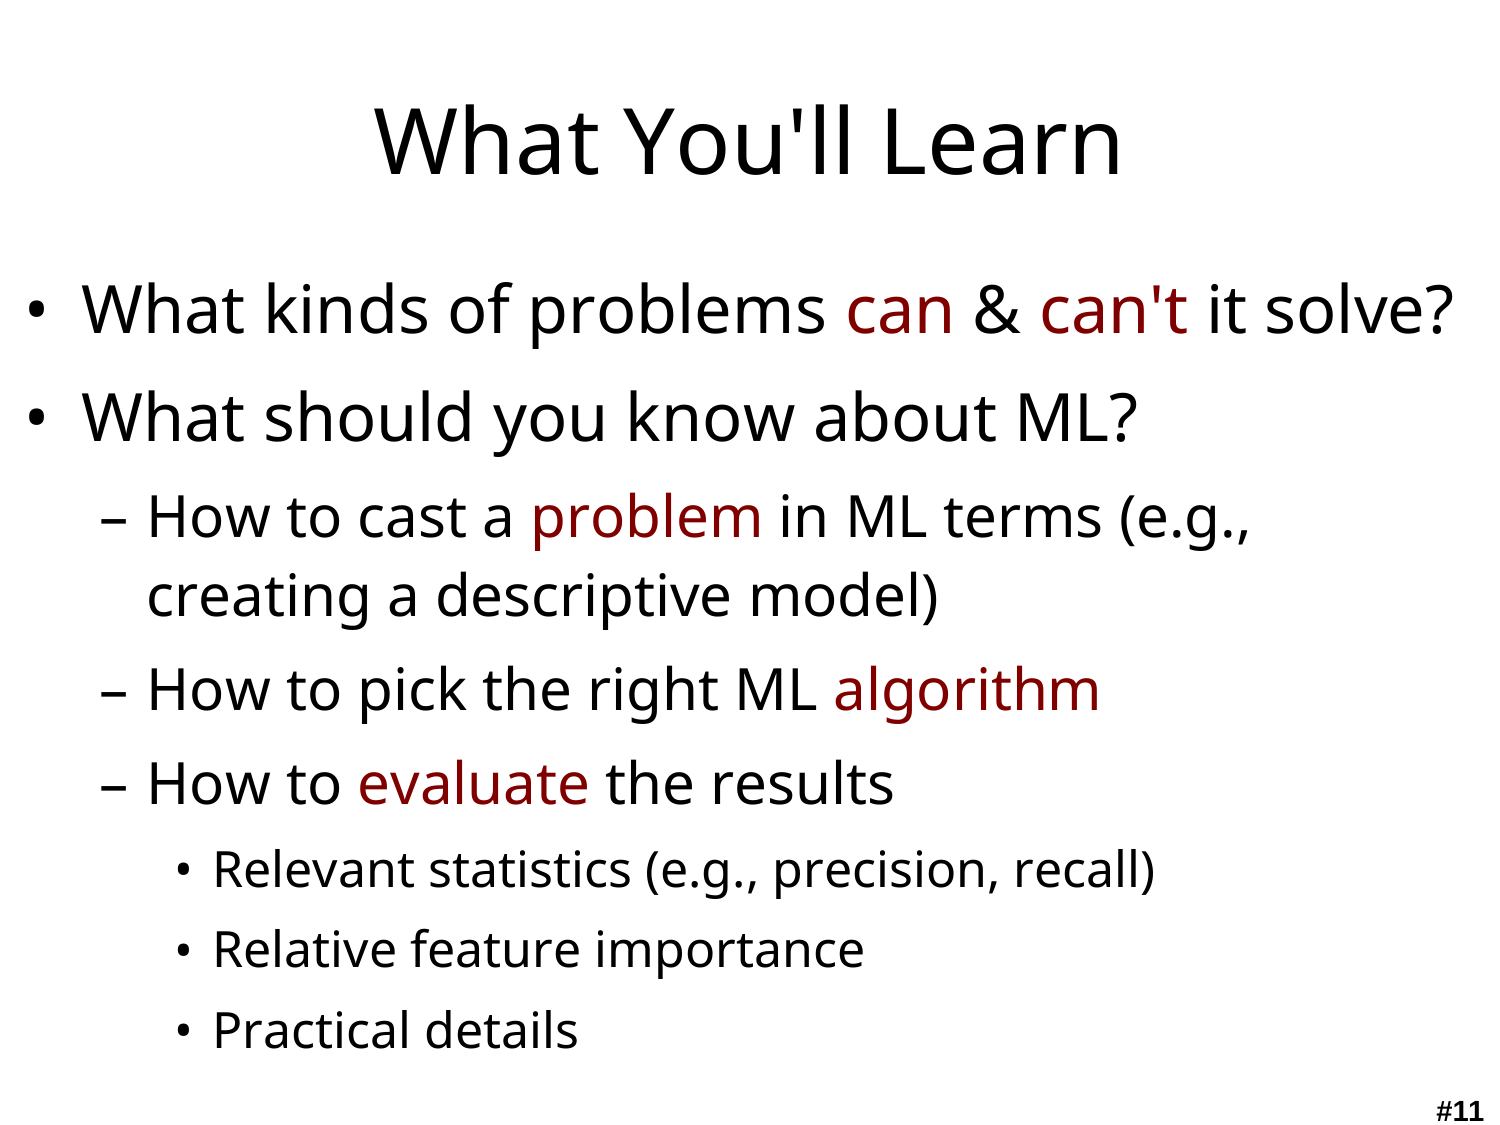

# What You'll Learn
What kinds of problems can & can't it solve?
What should you know about ML?
How to cast a problem in ML terms (e.g., creating a descriptive model)
How to pick the right ML algorithm
How to evaluate the results
Relevant statistics (e.g., precision, recall)
Relative feature importance
Practical details
11